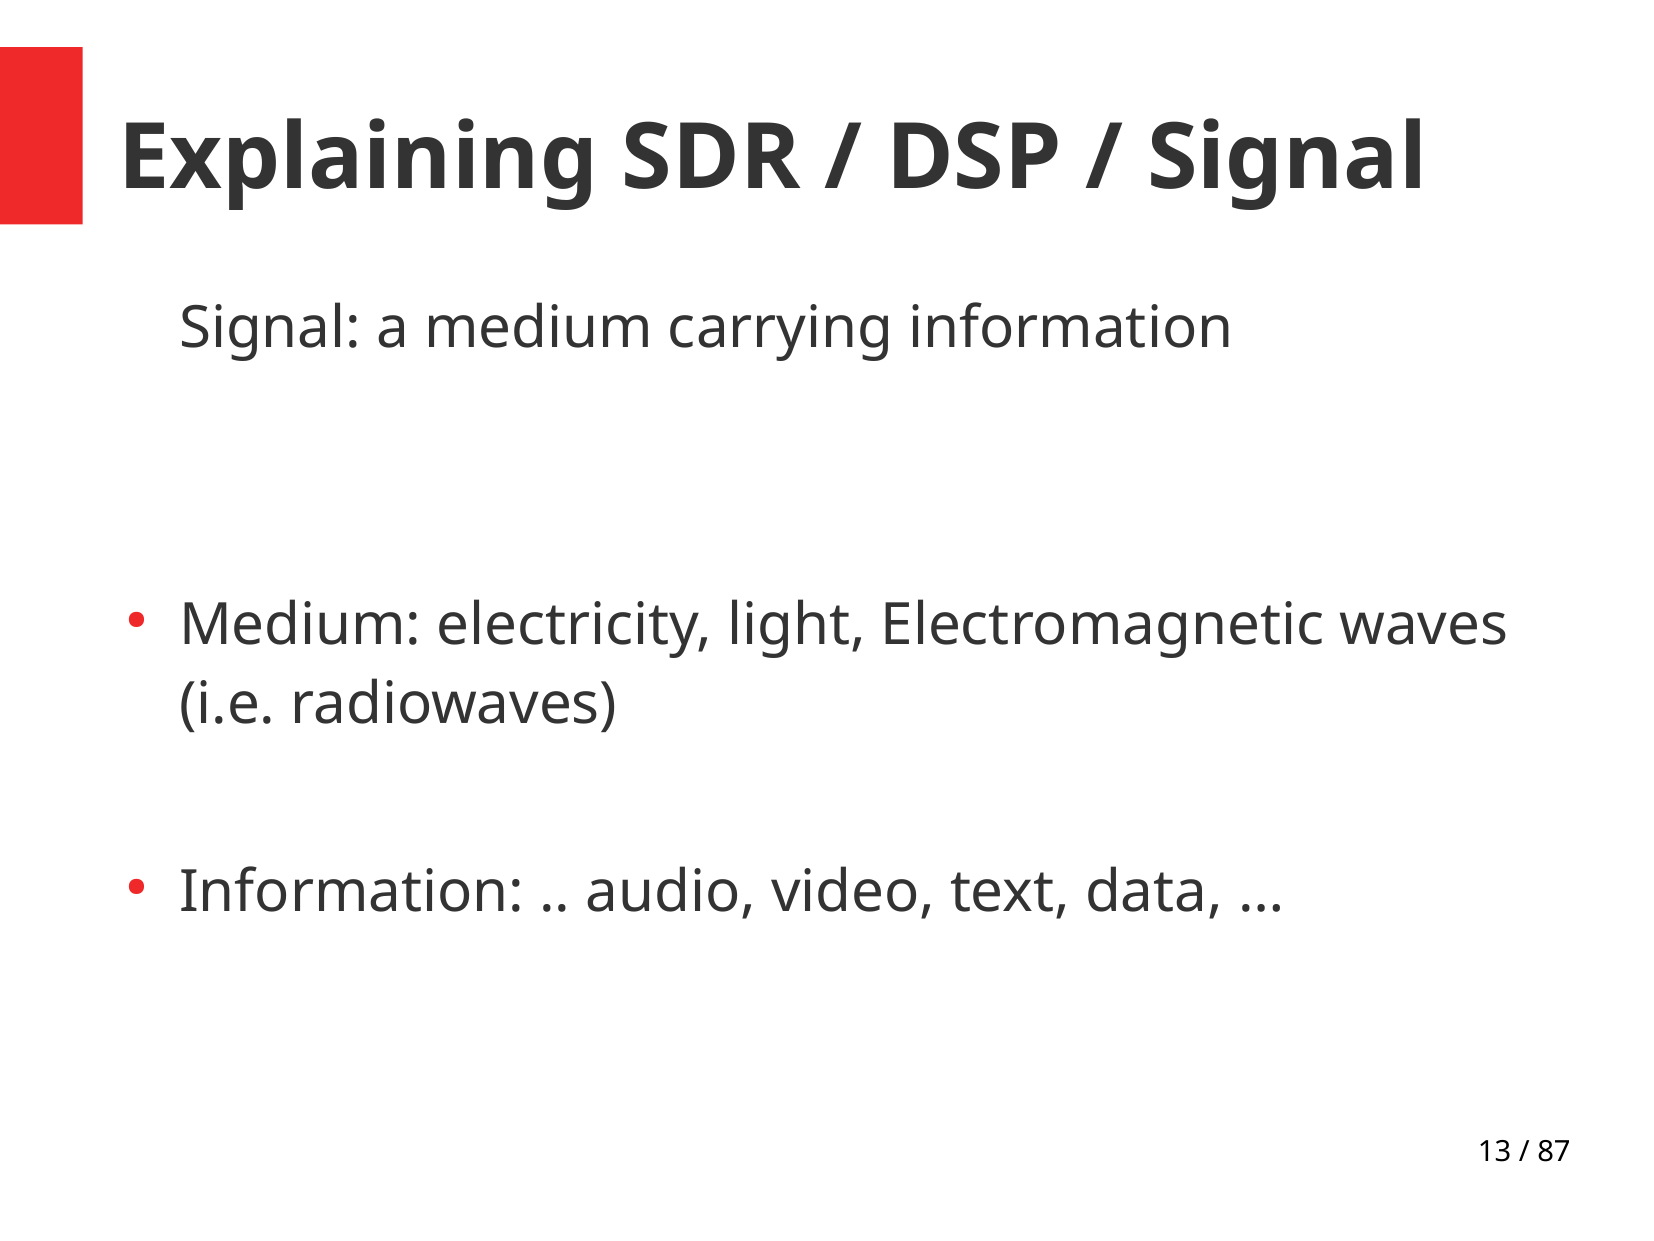

# Explaining SDR / DSP / Signal
Signal: a medium carrying information
Medium: electricity, light, Electromagnetic waves (i.e. radiowaves)
Information: .. audio, video, text, data, …
13